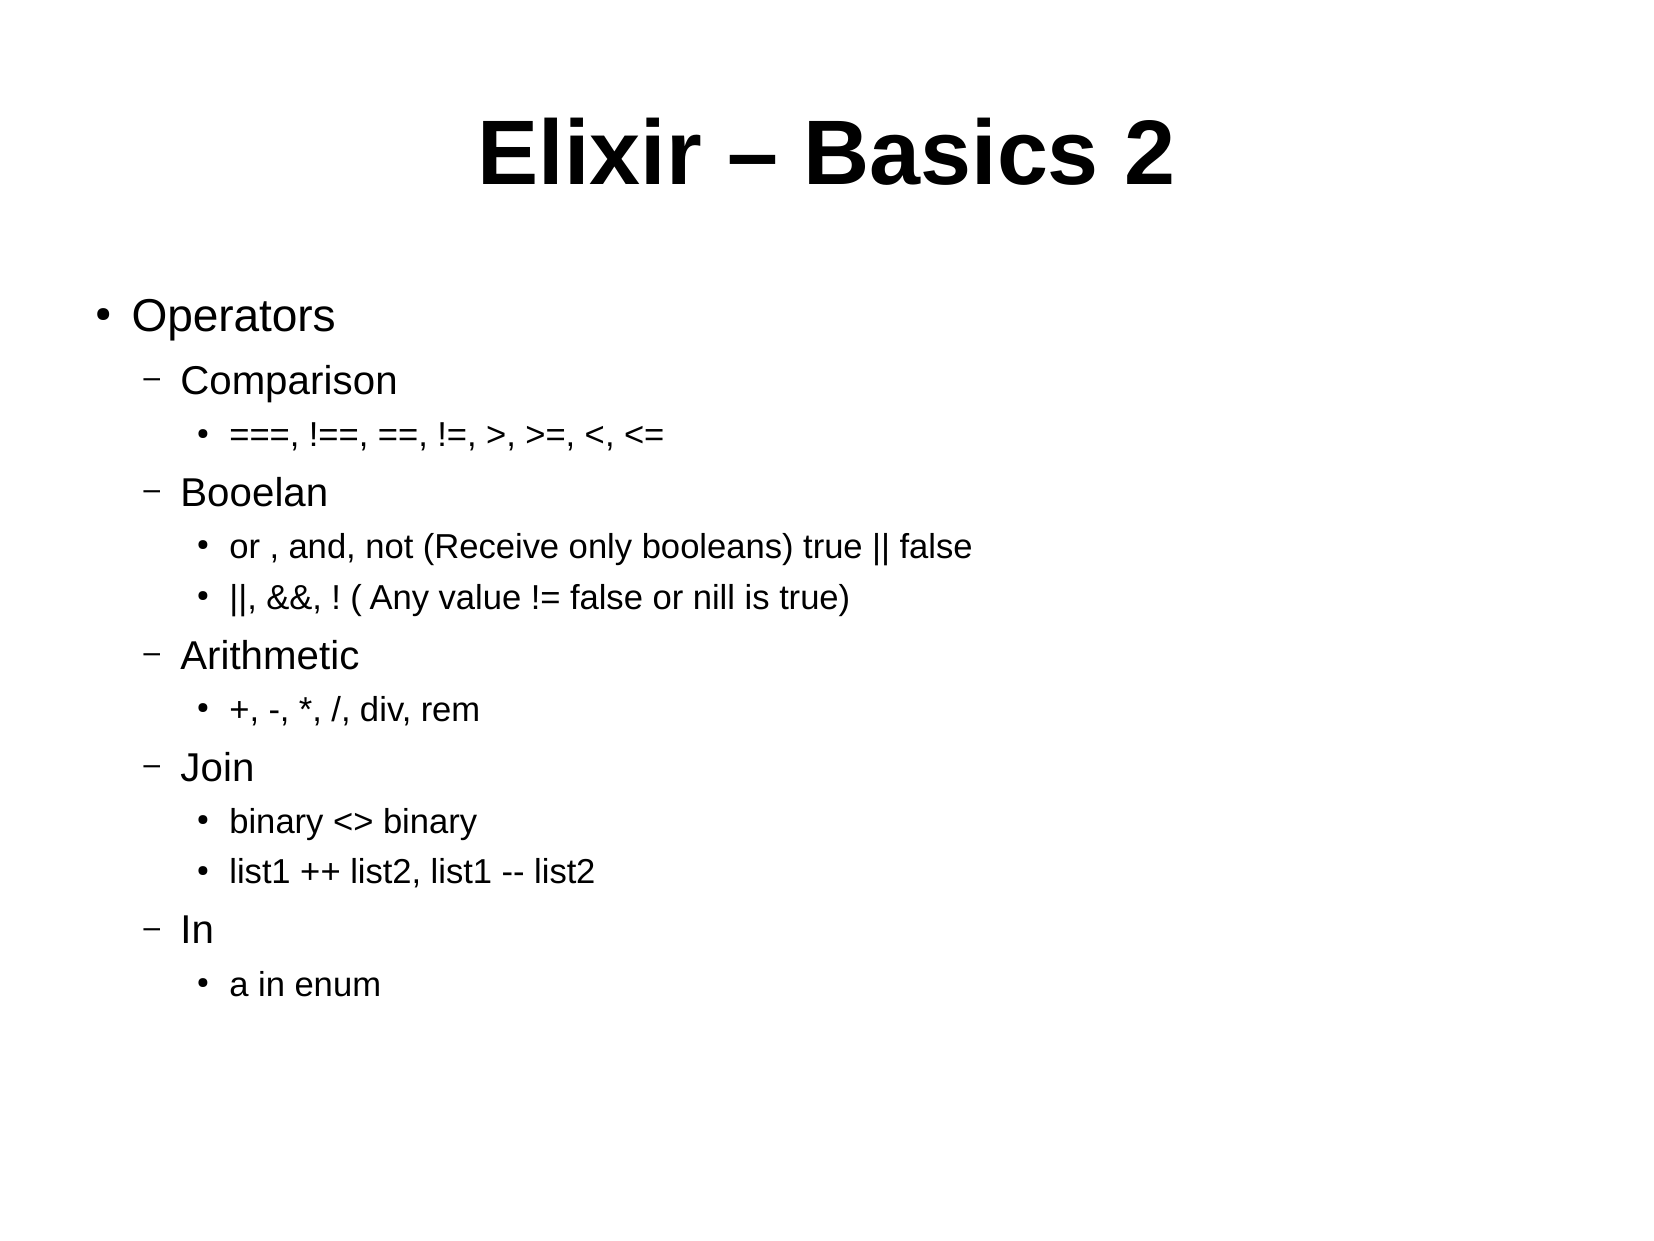

# Elixir – Basics 2
Operators
Comparison
===, !==, ==, !=, >, >=, <, <=
Booelan
or , and, not (Receive only booleans) true || false
||, &&, ! ( Any value != false or nill is true)
Arithmetic
+, -, *, /, div, rem
Join
binary <> binary
list1 ++ list2, list1 -- list2
In
a in enum